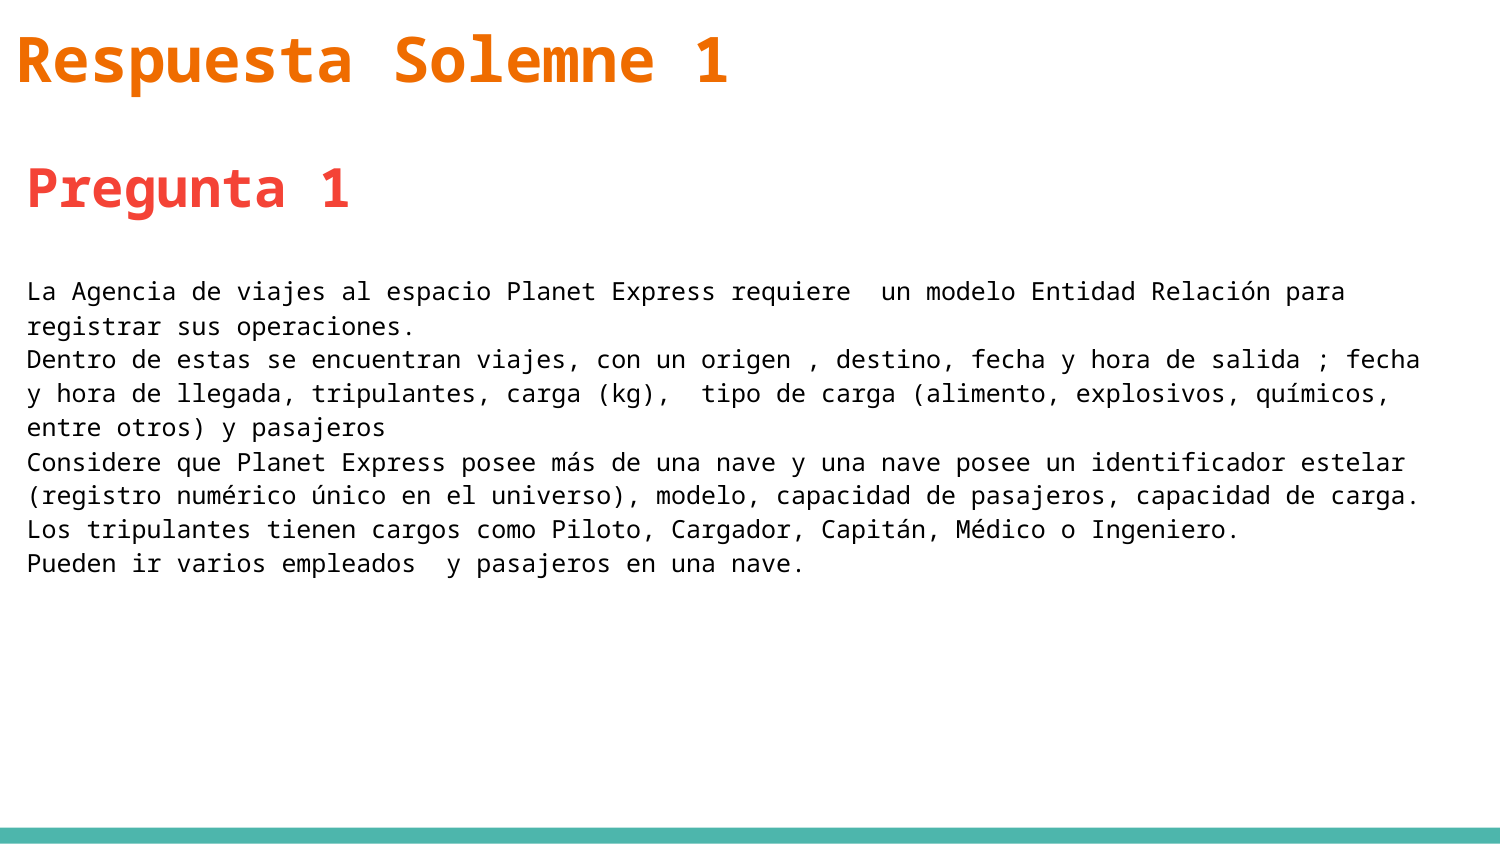

# Respuesta Solemne 1
Pregunta 1
La Agencia de viajes al espacio Planet Express requiere un modelo Entidad Relación para registrar sus operaciones.
Dentro de estas se encuentran viajes, con un origen , destino, fecha y hora de salida ; fecha y hora de llegada, tripulantes, carga (kg), tipo de carga (alimento, explosivos, químicos, entre otros) y pasajeros
Considere que Planet Express posee más de una nave y una nave posee un identificador estelar (registro numérico único en el universo), modelo, capacidad de pasajeros, capacidad de carga.
Los tripulantes tienen cargos como Piloto, Cargador, Capitán, Médico o Ingeniero.
Pueden ir varios empleados y pasajeros en una nave.